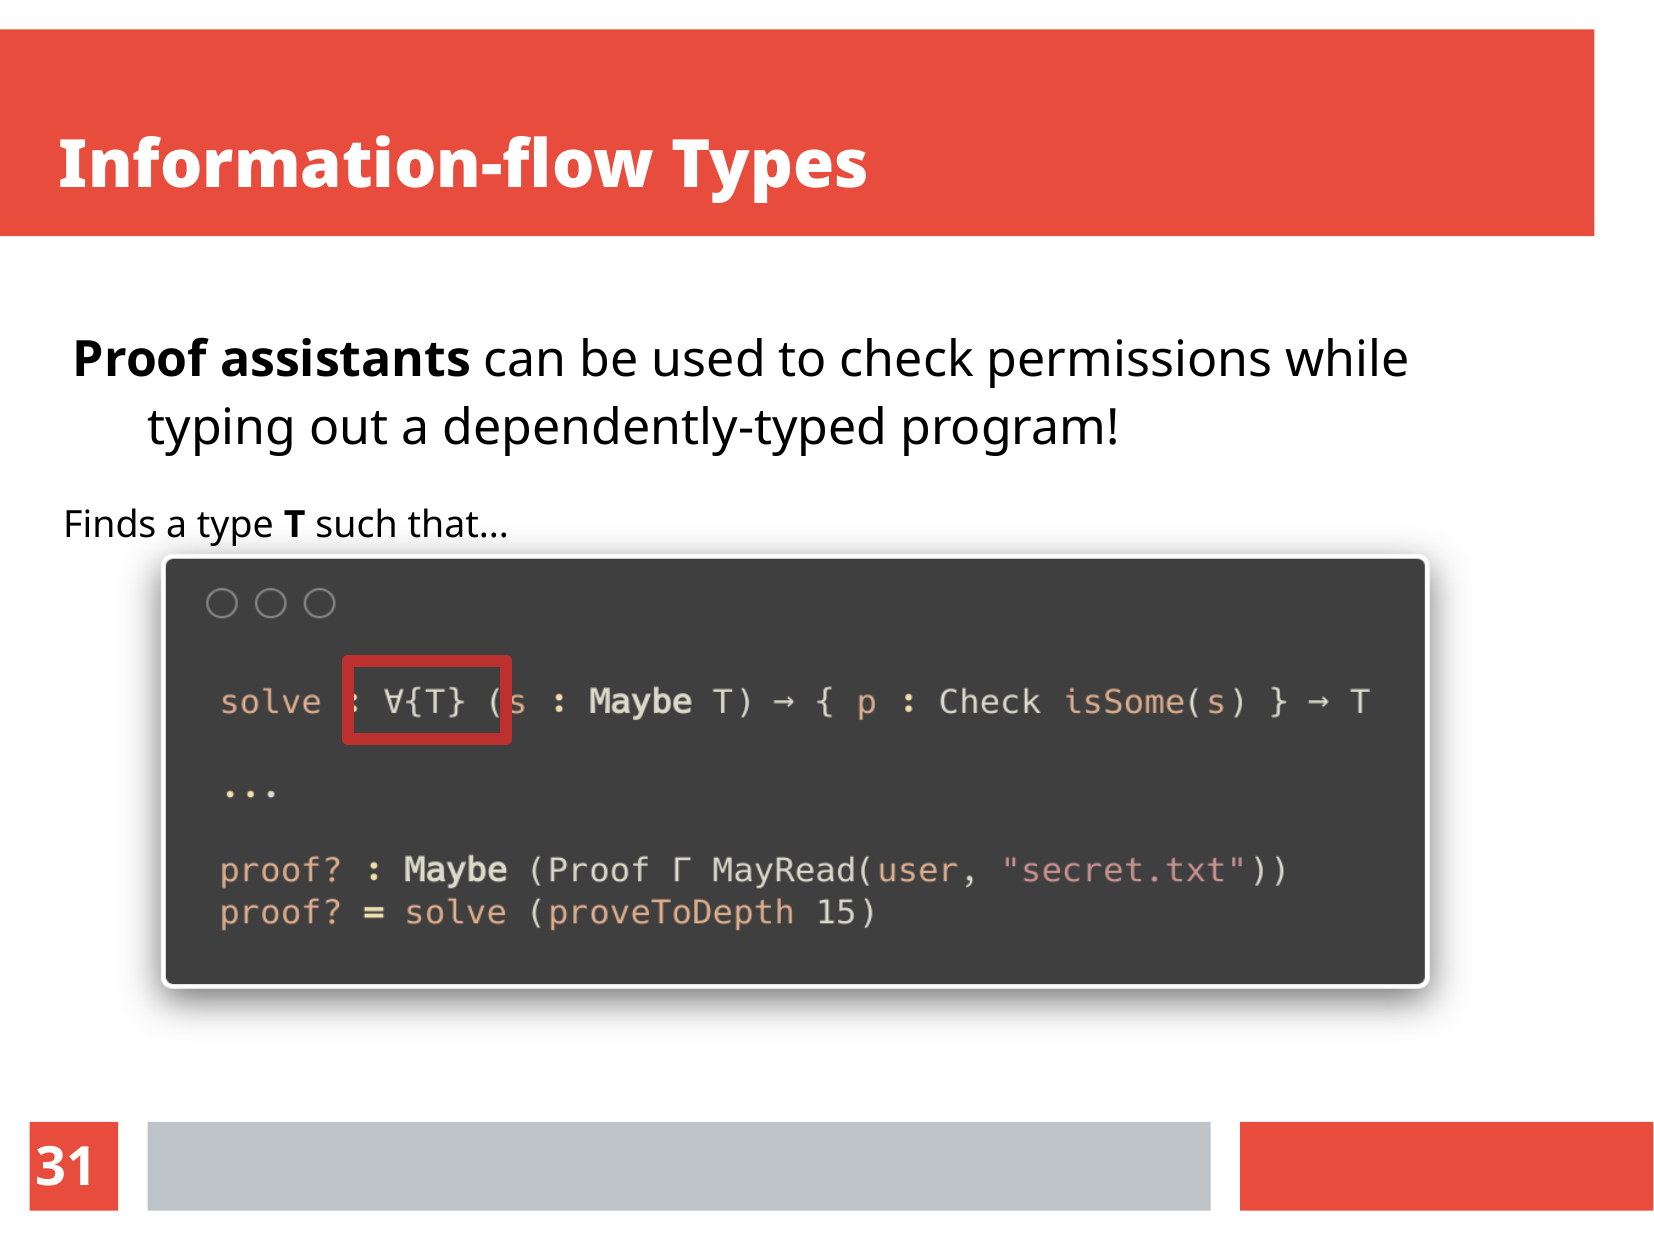

# Information-flow Types
Proof assistants can be used to check permissions while
	typing out a dependently-typed program!
Finds a type T such that...
31
92